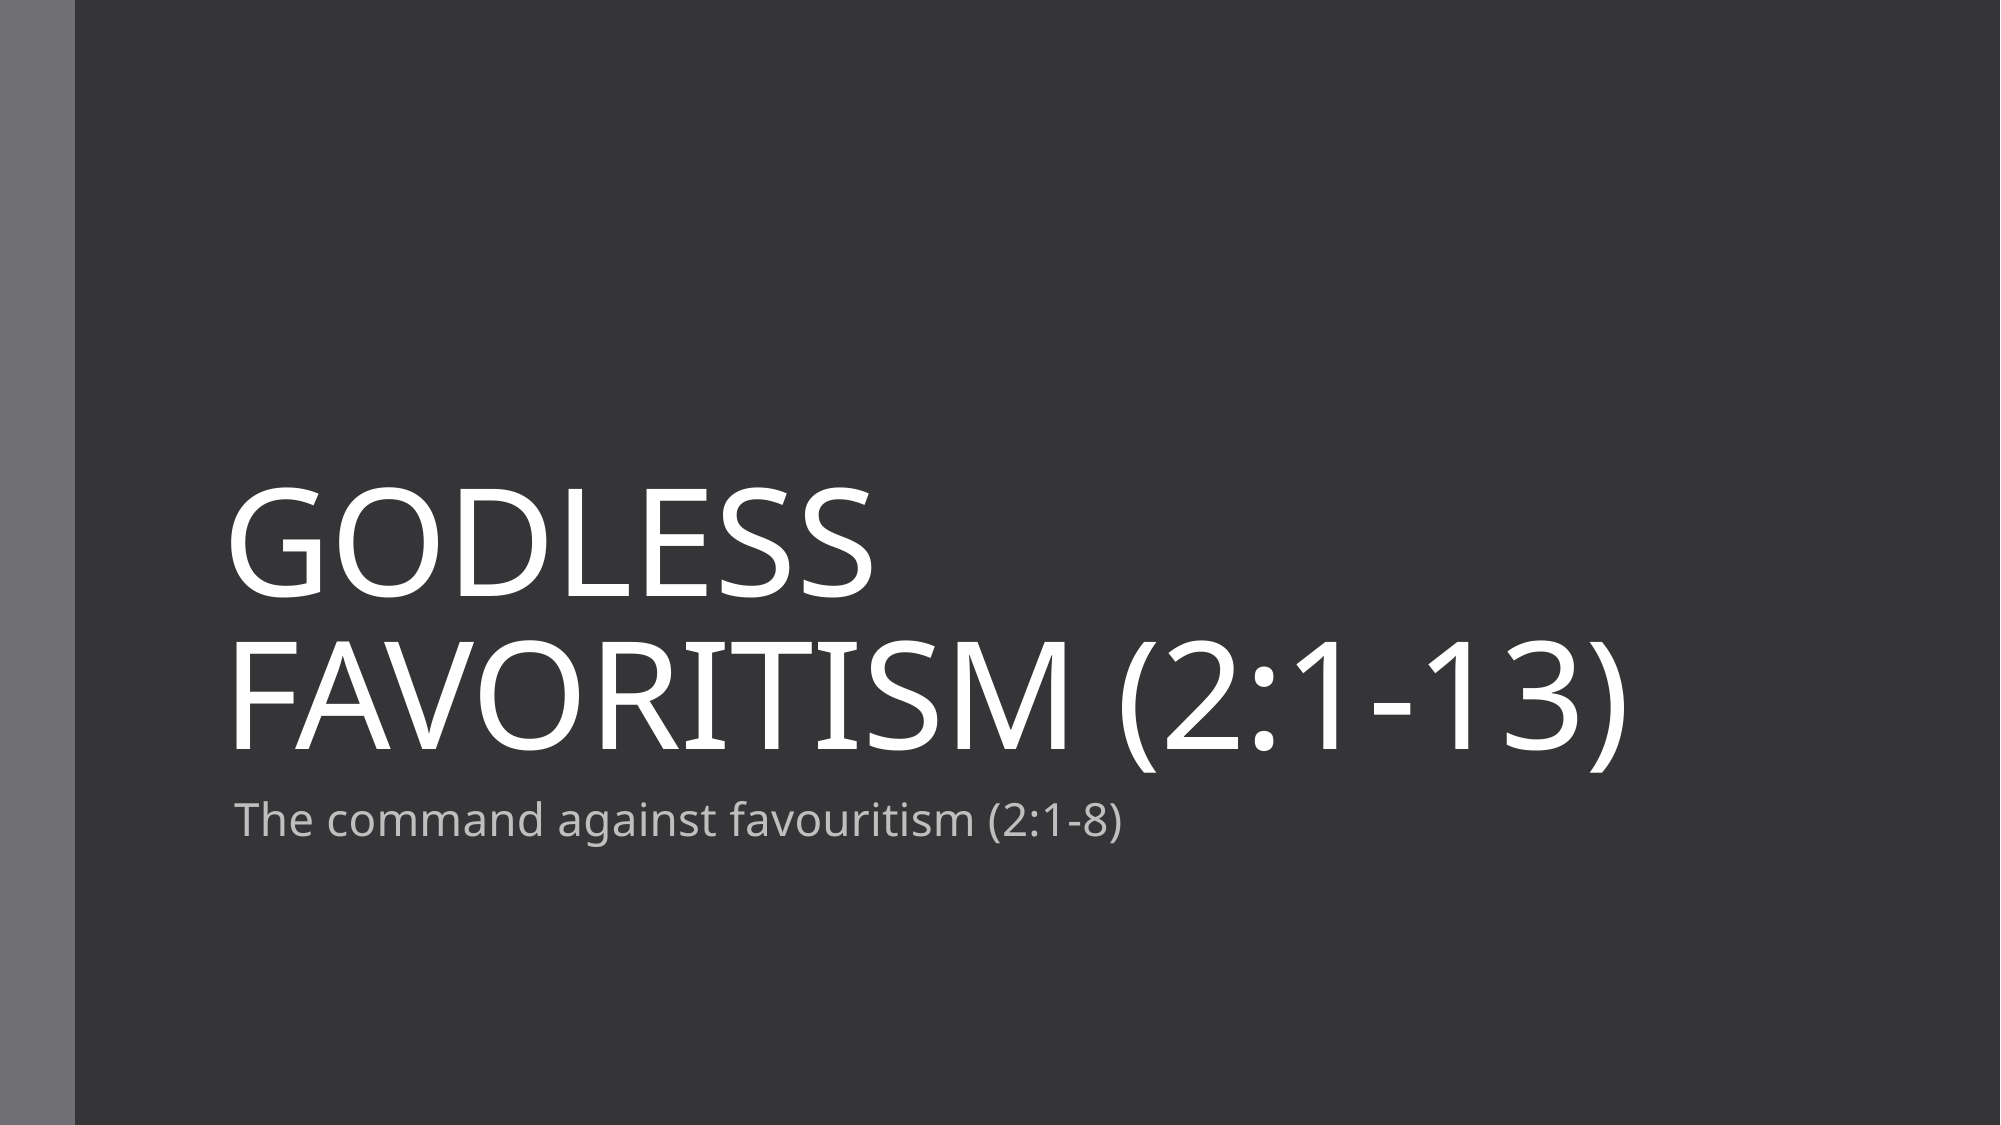

# GODLESS FAVORITISM (2:1-13)
 The command against favouritism (2:1-8)